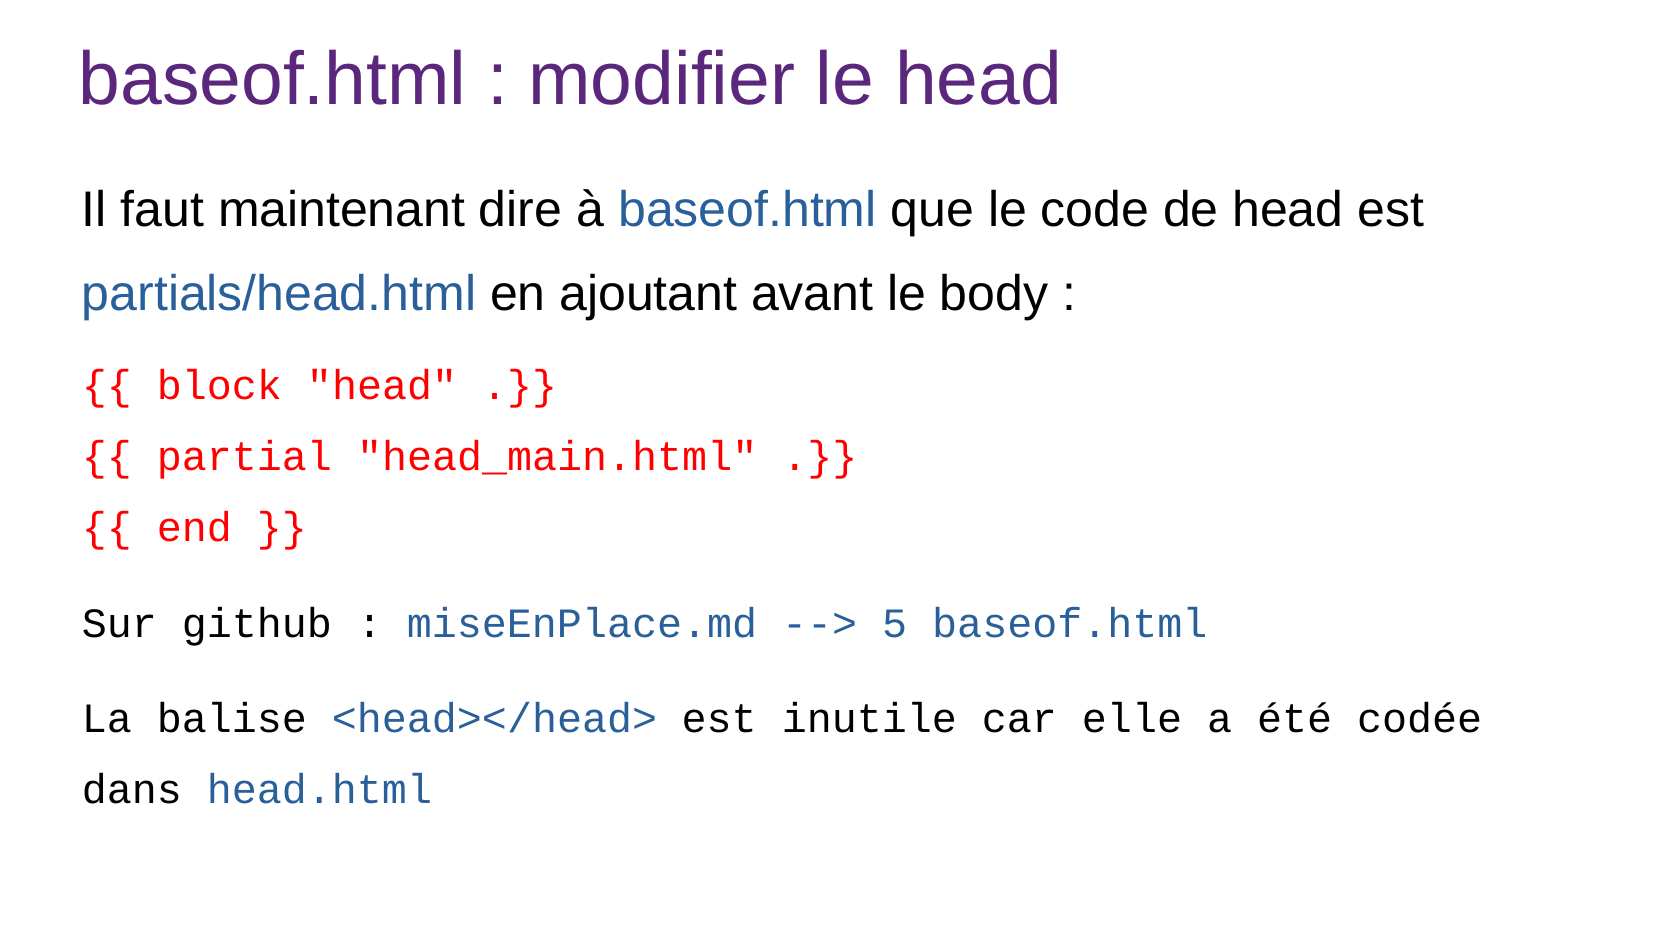

# baseof.html : modifier le head
Il faut maintenant dire à baseof.html que le code de head est partials/head.html en ajoutant avant le body :
{{ block "head" .}}
{{ partial "head_main.html" .}}
{{ end }}
Sur github : miseEnPlace.md --> 5 baseof.html
La balise <head></head> est inutile car elle a été codée dans head.html